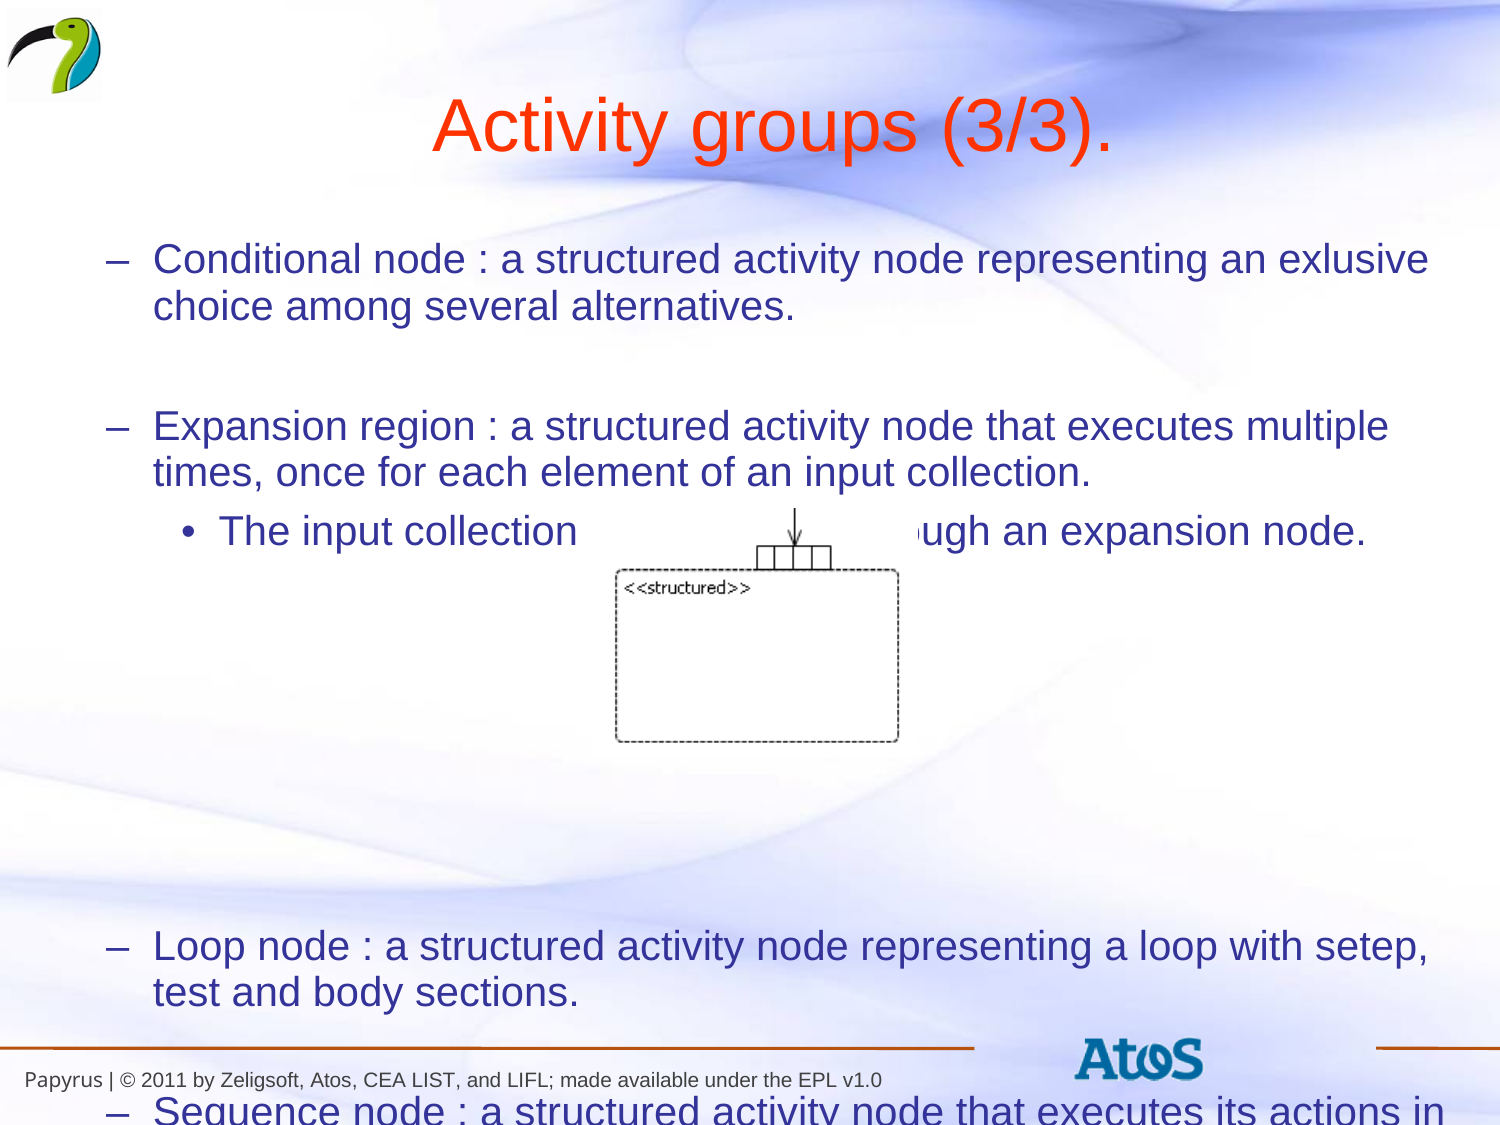

# Activity groups (3/3).
Conditional node : a structured activity node representing an exlusive choice among several alternatives.
Expansion region : a structured activity node that executes multiple times, once for each element of an input collection.
The input collection is transmitted through an expansion node.
Loop node : a structured activity node representing a loop with setep, test and body sections.
Sequence node : a structured activity node that executes its actions in a specified order.